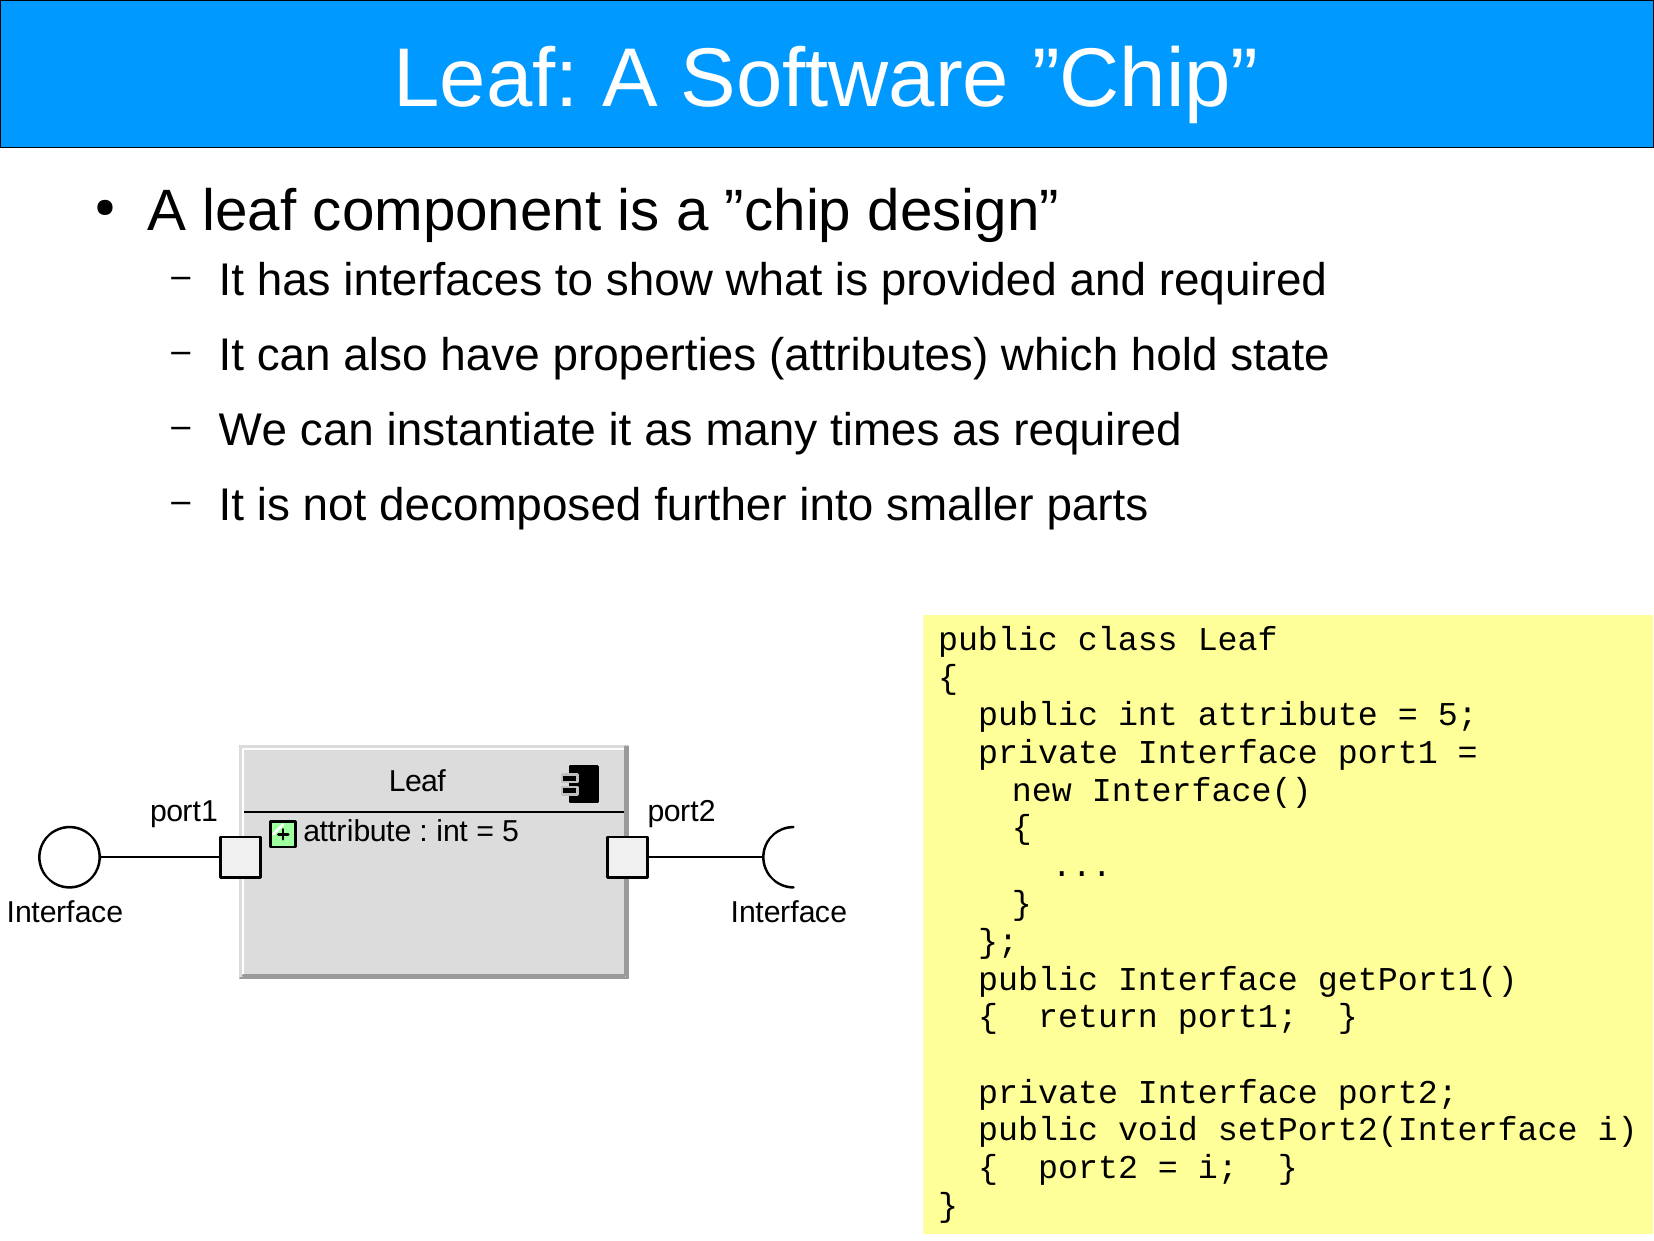

# Leaf: A Software ”Chip”
A leaf component is a ”chip design”
It has interfaces to show what is provided and required
It can also have properties (attributes) which hold state
We can instantiate it as many times as required
It is not decomposed further into smaller parts
public class Leaf
{
 public int attribute = 5;
 private Interface port1 =
	new Interface()
	{
	 ...
	}
 };
 public Interface getPort1()
 { return port1; }
 private Interface port2;
 public void setPort2(Interface i)
 { port2 = i; }
}
17